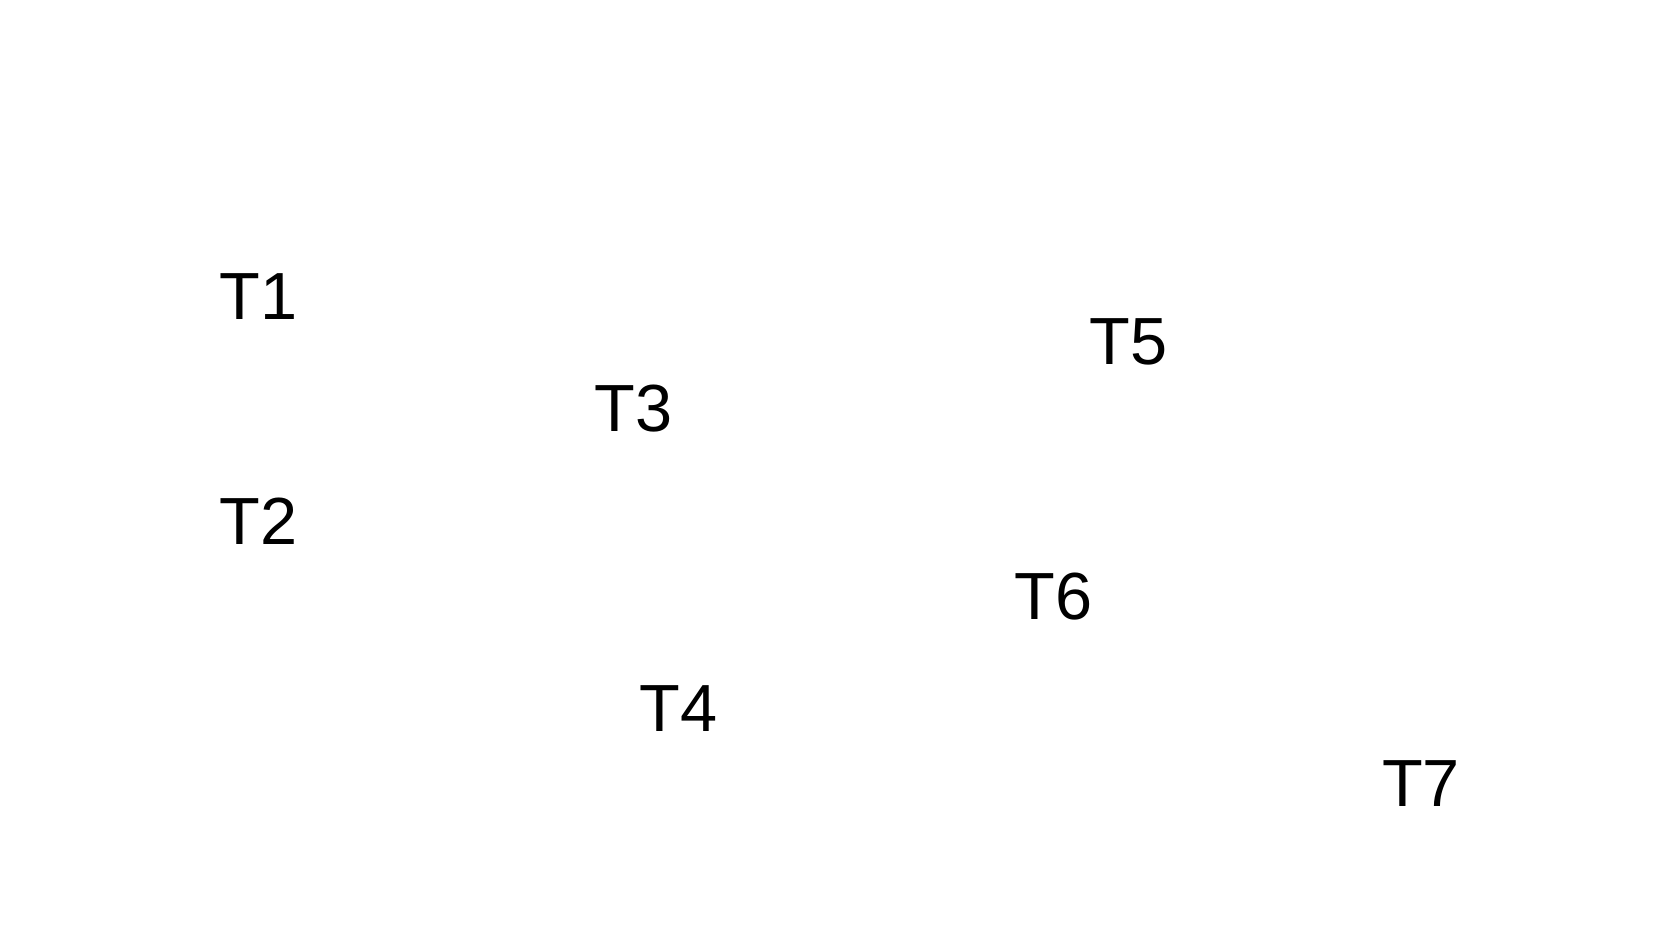

T1
T5
T3
T2
T7
T6
T4